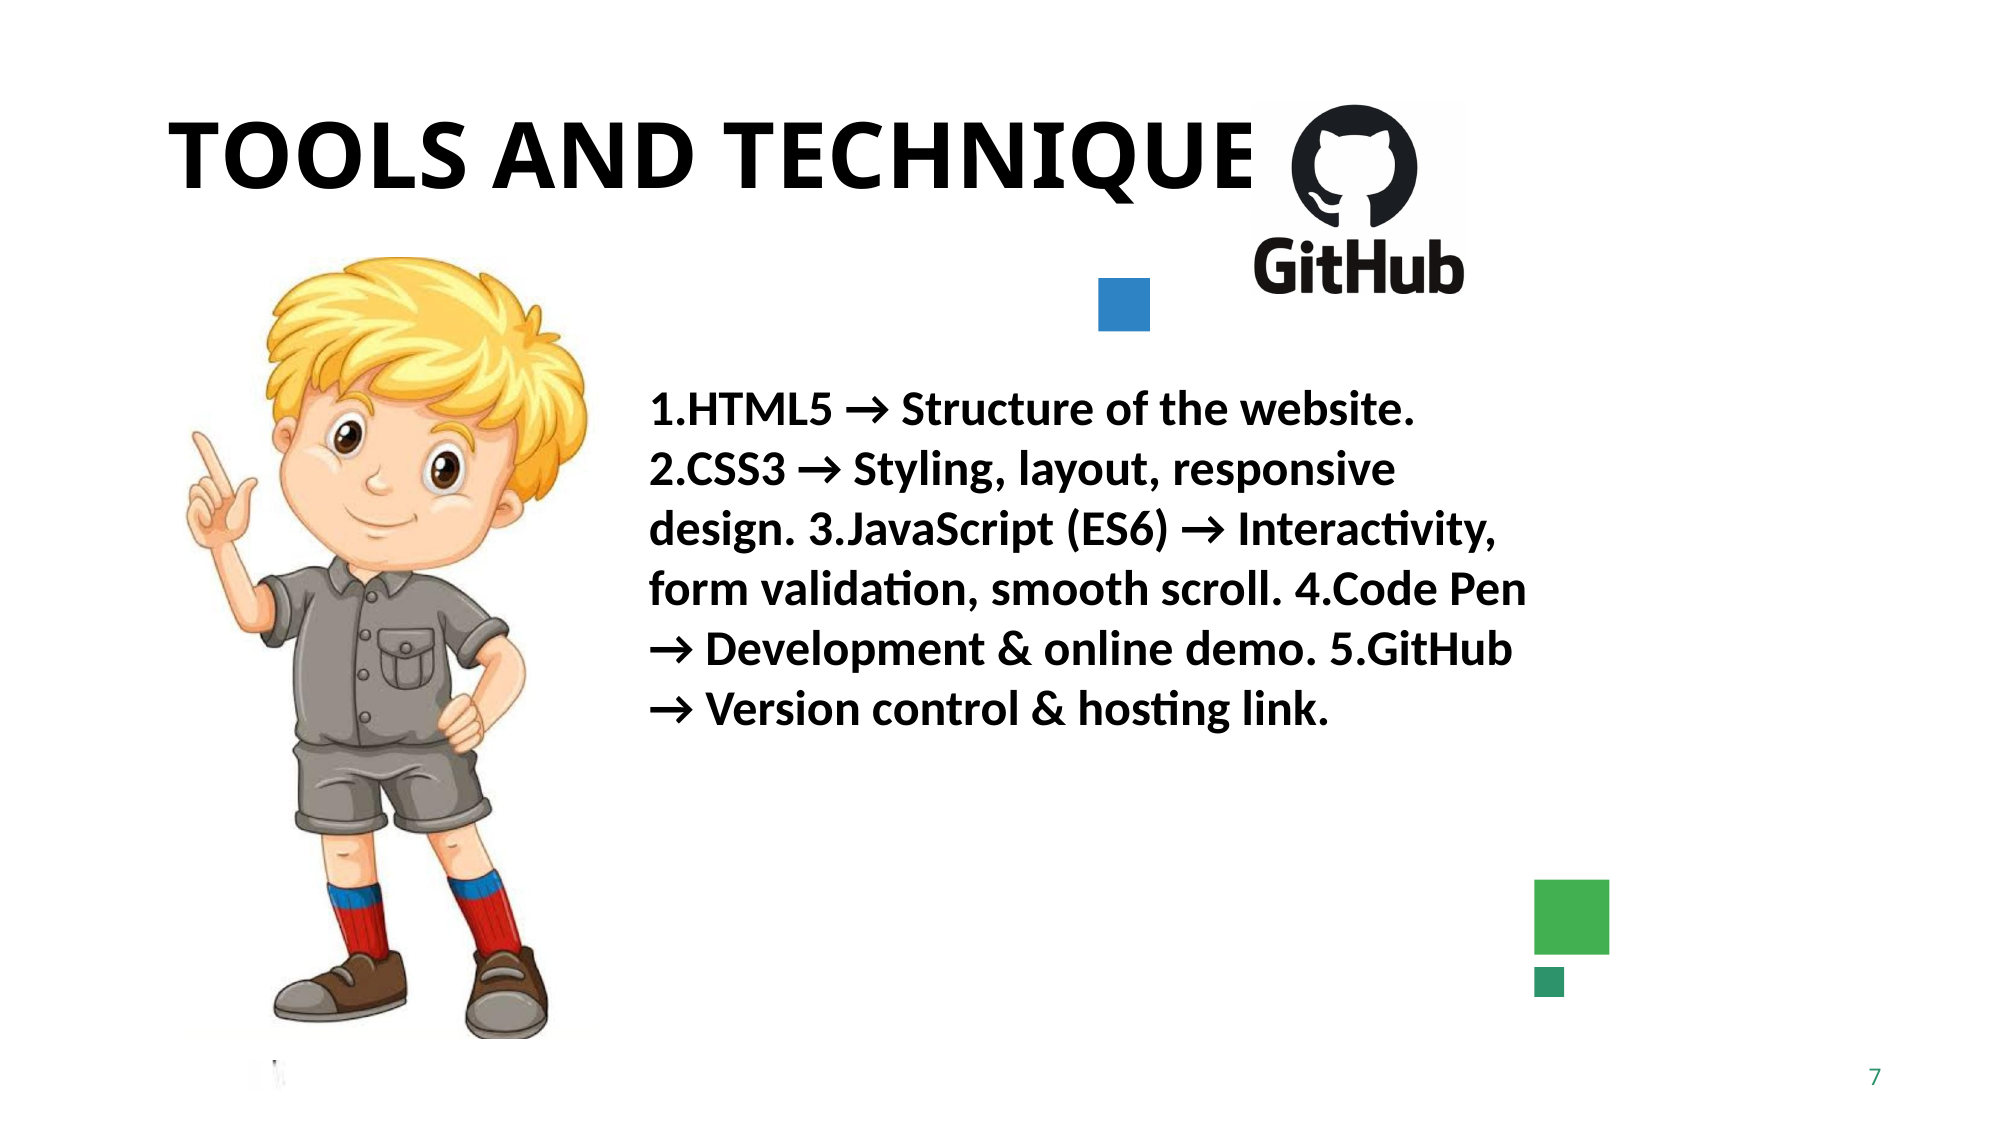

# TOOLS AND TECHNIQUES
1.HTML5 → Structure of the website. 2.CSS3 → Styling, layout, responsive design. 3.JavaScript (ES6) → Interactivity, form validation, smooth scroll. 4.Code Pen → Development & online demo. 5.GitHub → Version control & hosting link.